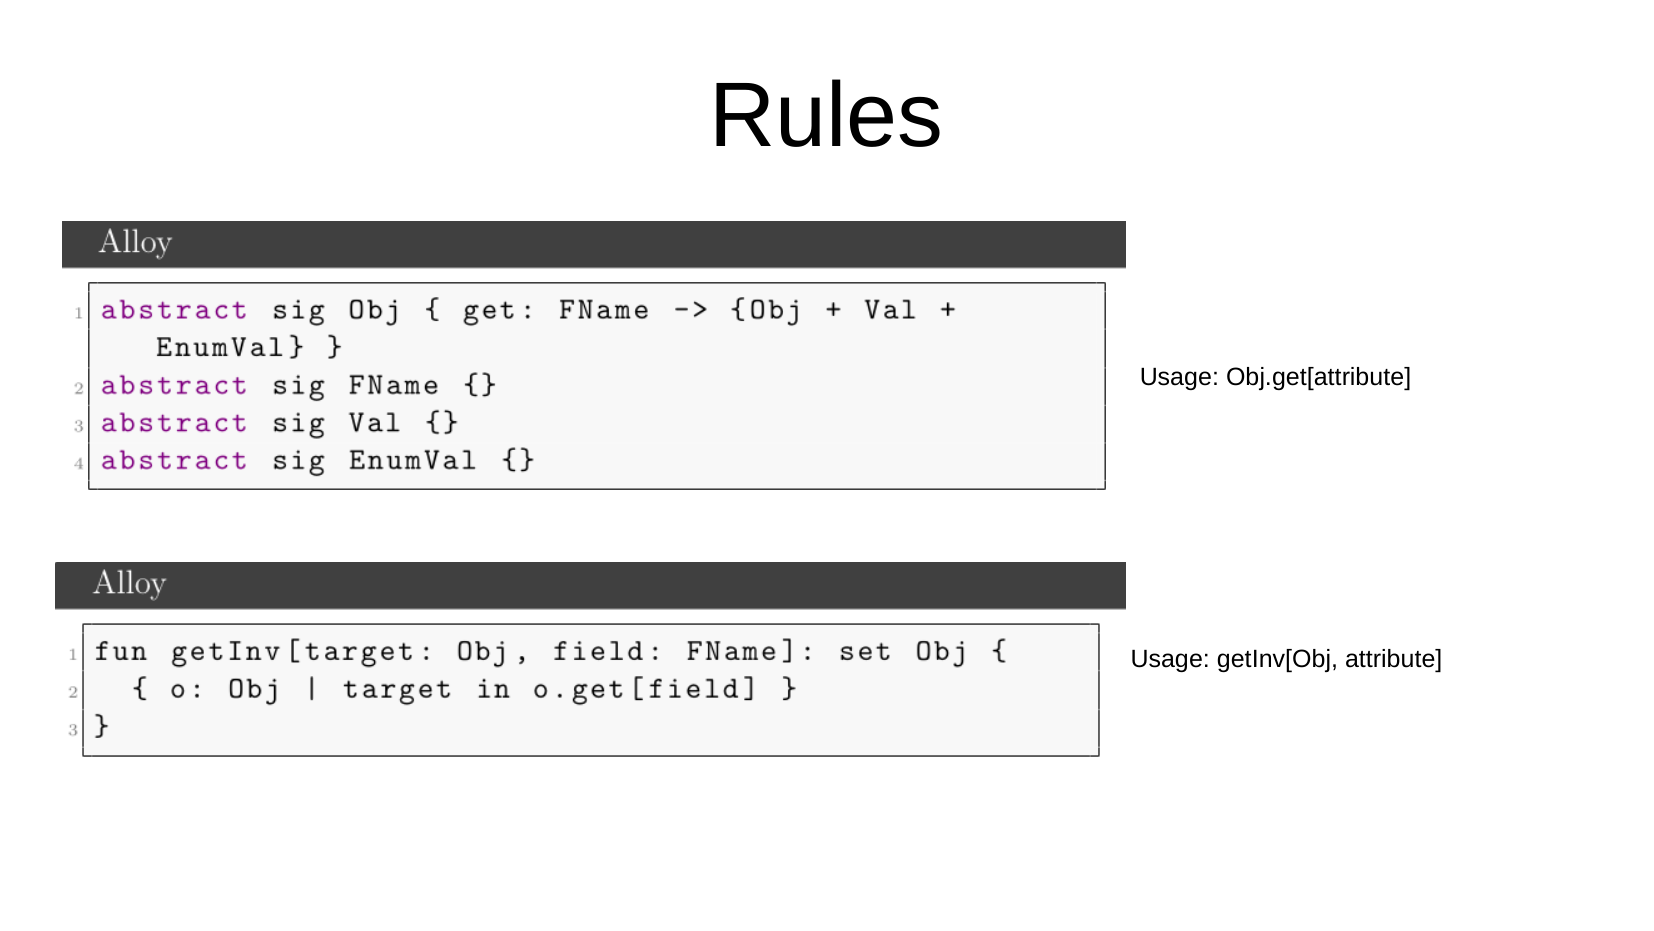

# Rules
Usage: Obj.get[attribute]
Usage: getInv[Obj, attribute]